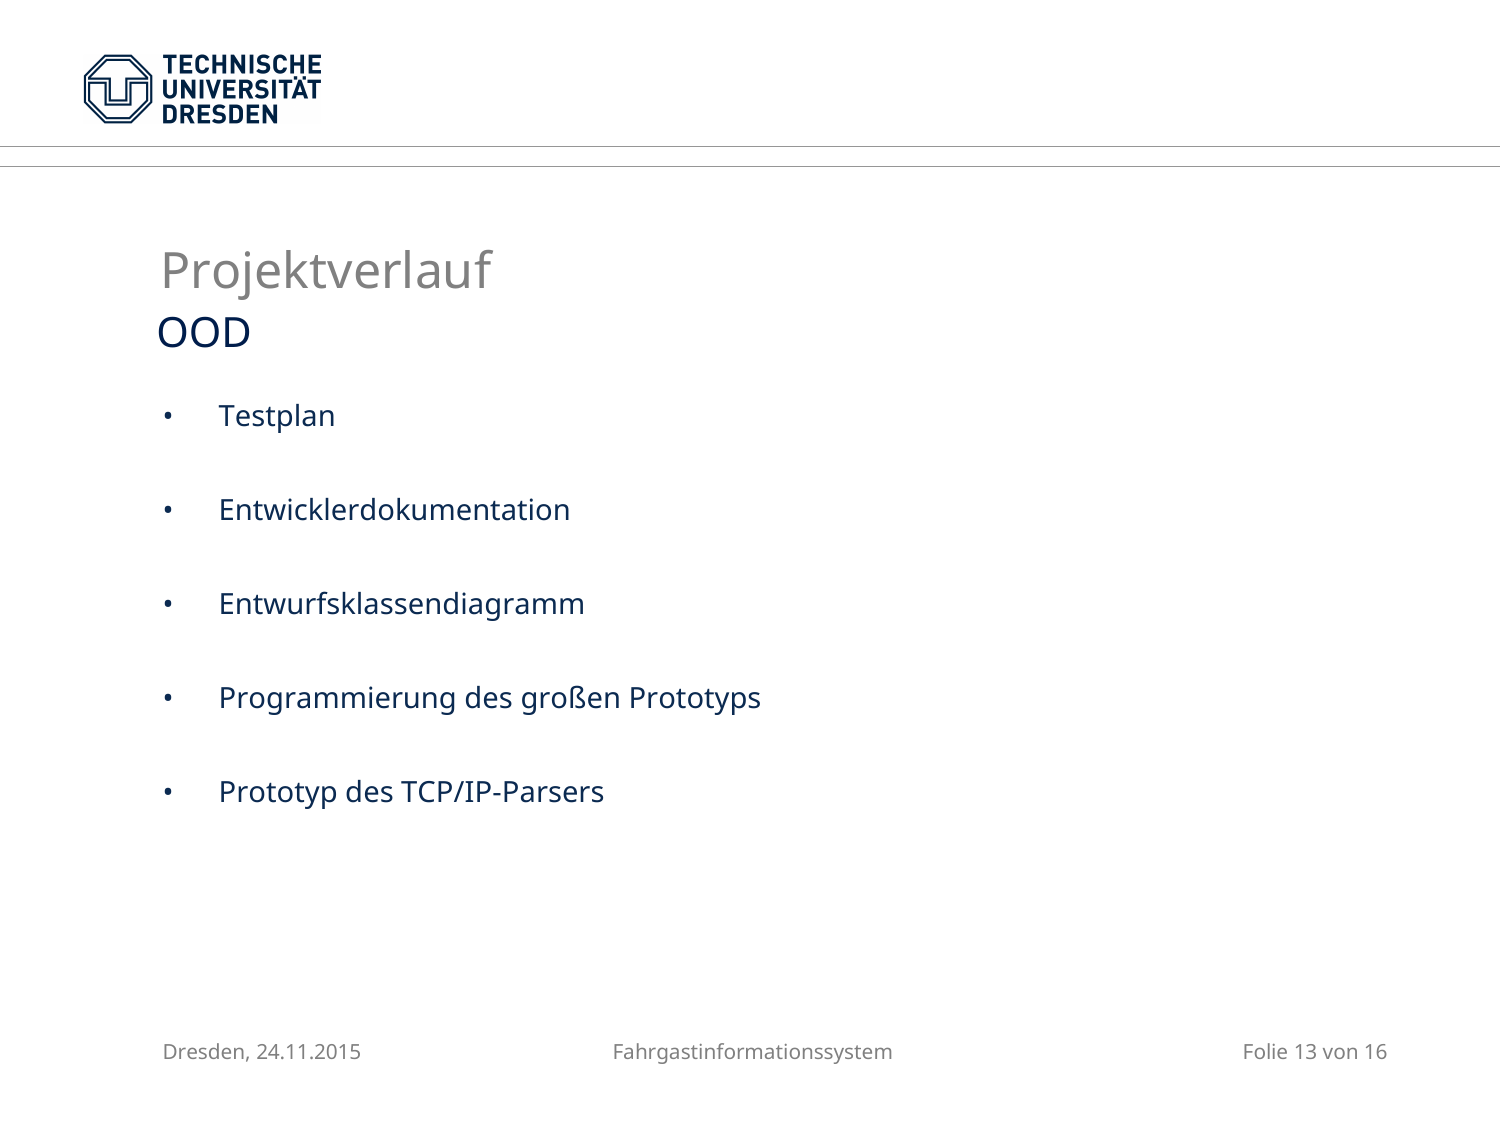

# Projektverlauf
OOD
Testplan
Entwicklerdokumentation
Entwurfsklassendiagramm
Programmierung des großen Prototyps
Prototyp des TCP/IP-Parsers
13